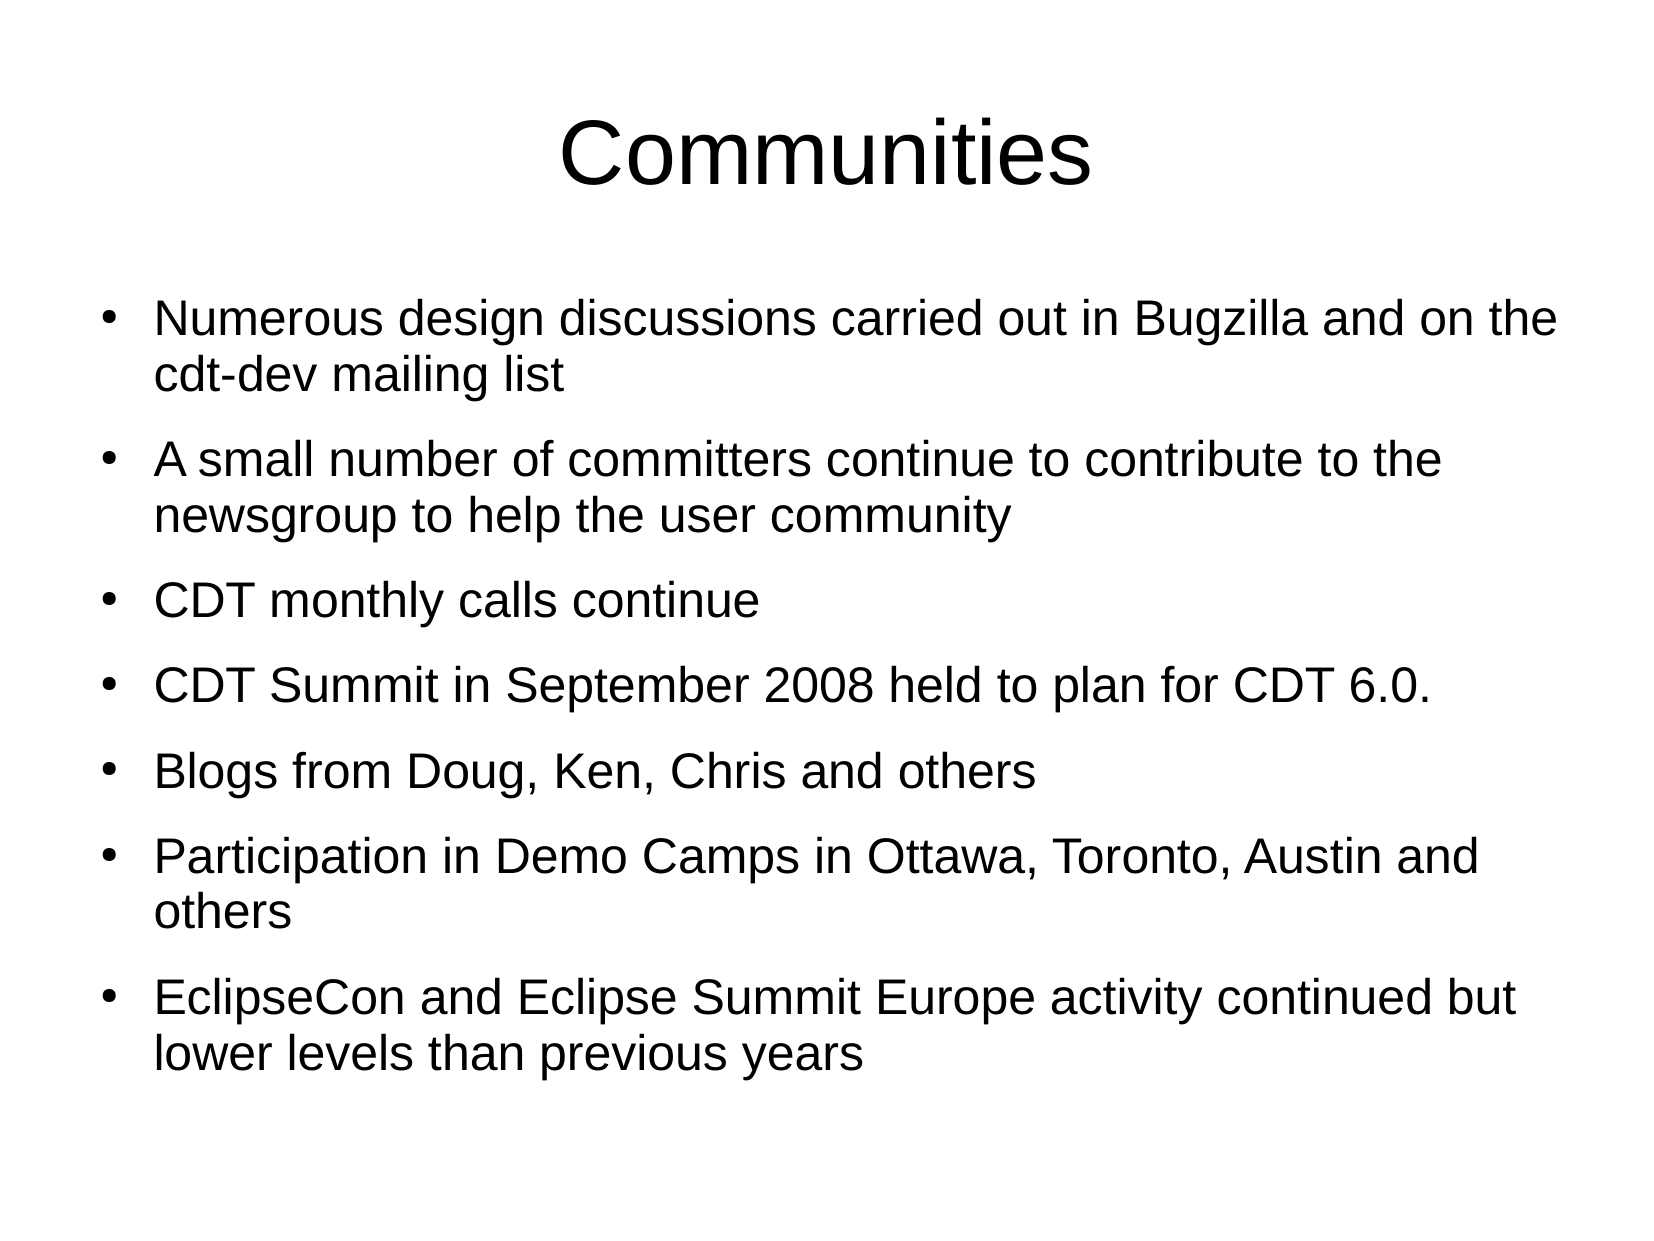

# Communities
Numerous design discussions carried out in Bugzilla and on the cdt-dev mailing list
A small number of committers continue to contribute to the newsgroup to help the user community
CDT monthly calls continue
CDT Summit in September 2008 held to plan for CDT 6.0.
Blogs from Doug, Ken, Chris and others
Participation in Demo Camps in Ottawa, Toronto, Austin and others
EclipseCon and Eclipse Summit Europe activity continued but lower levels than previous years